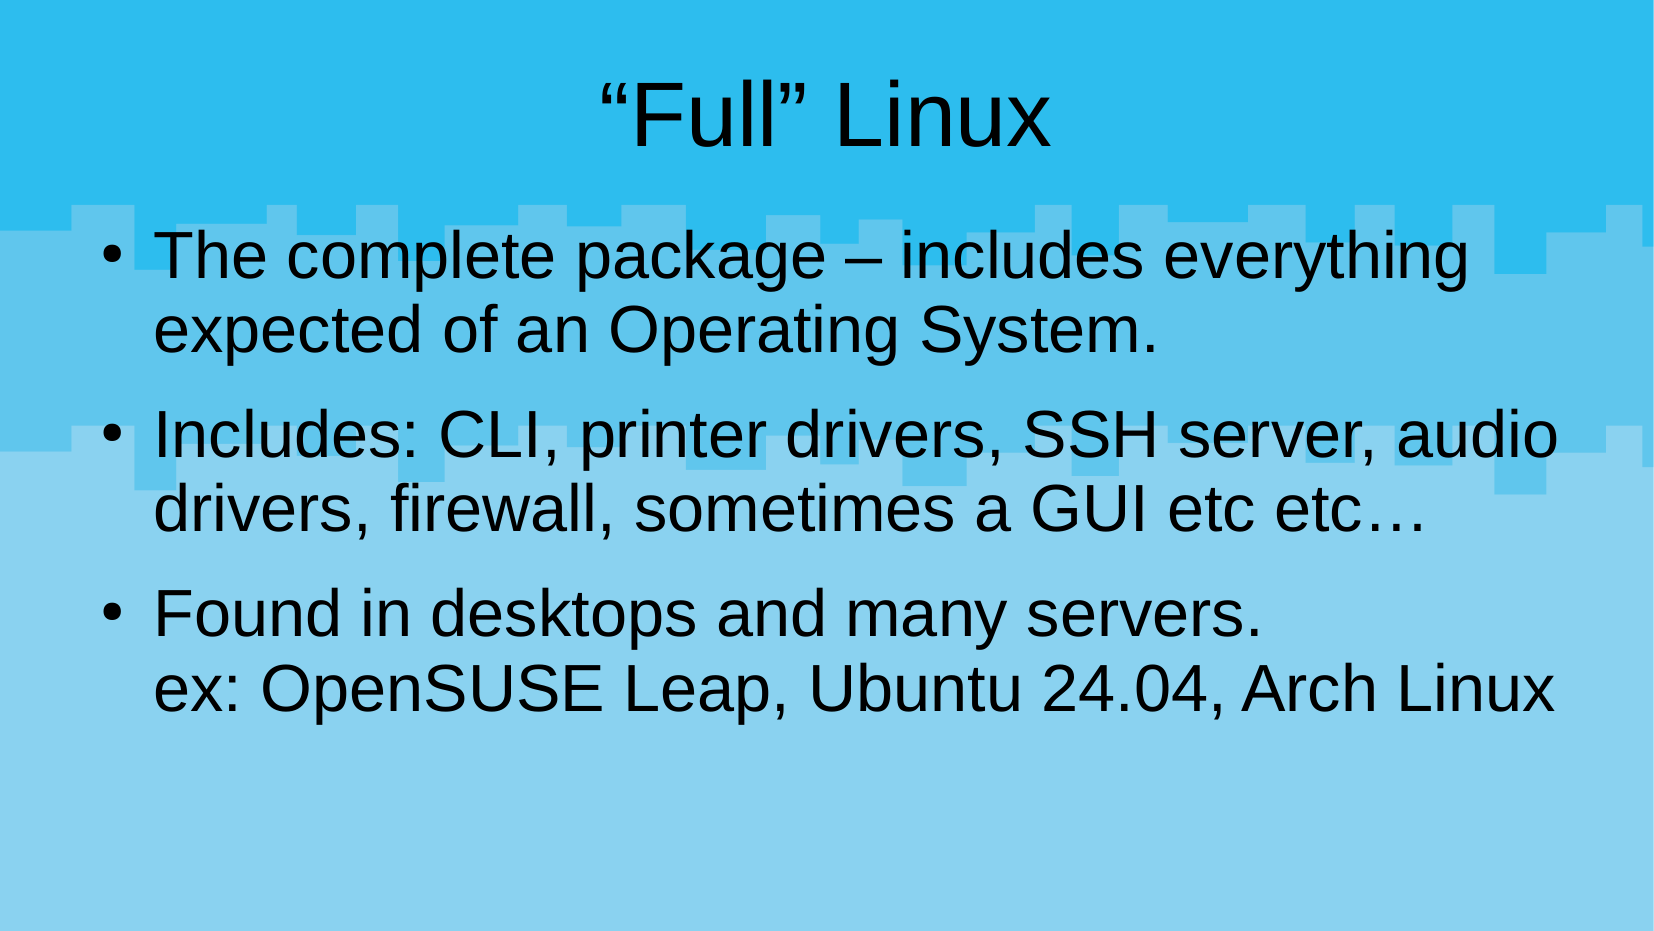

# “Full” Linux
The complete package – includes everything expected of an Operating System.
Includes: CLI, printer drivers, SSH server, audio drivers, firewall, sometimes a GUI etc etc…
Found in desktops and many servers.
ex: OpenSUSE Leap, Ubuntu 24.04, Arch Linux